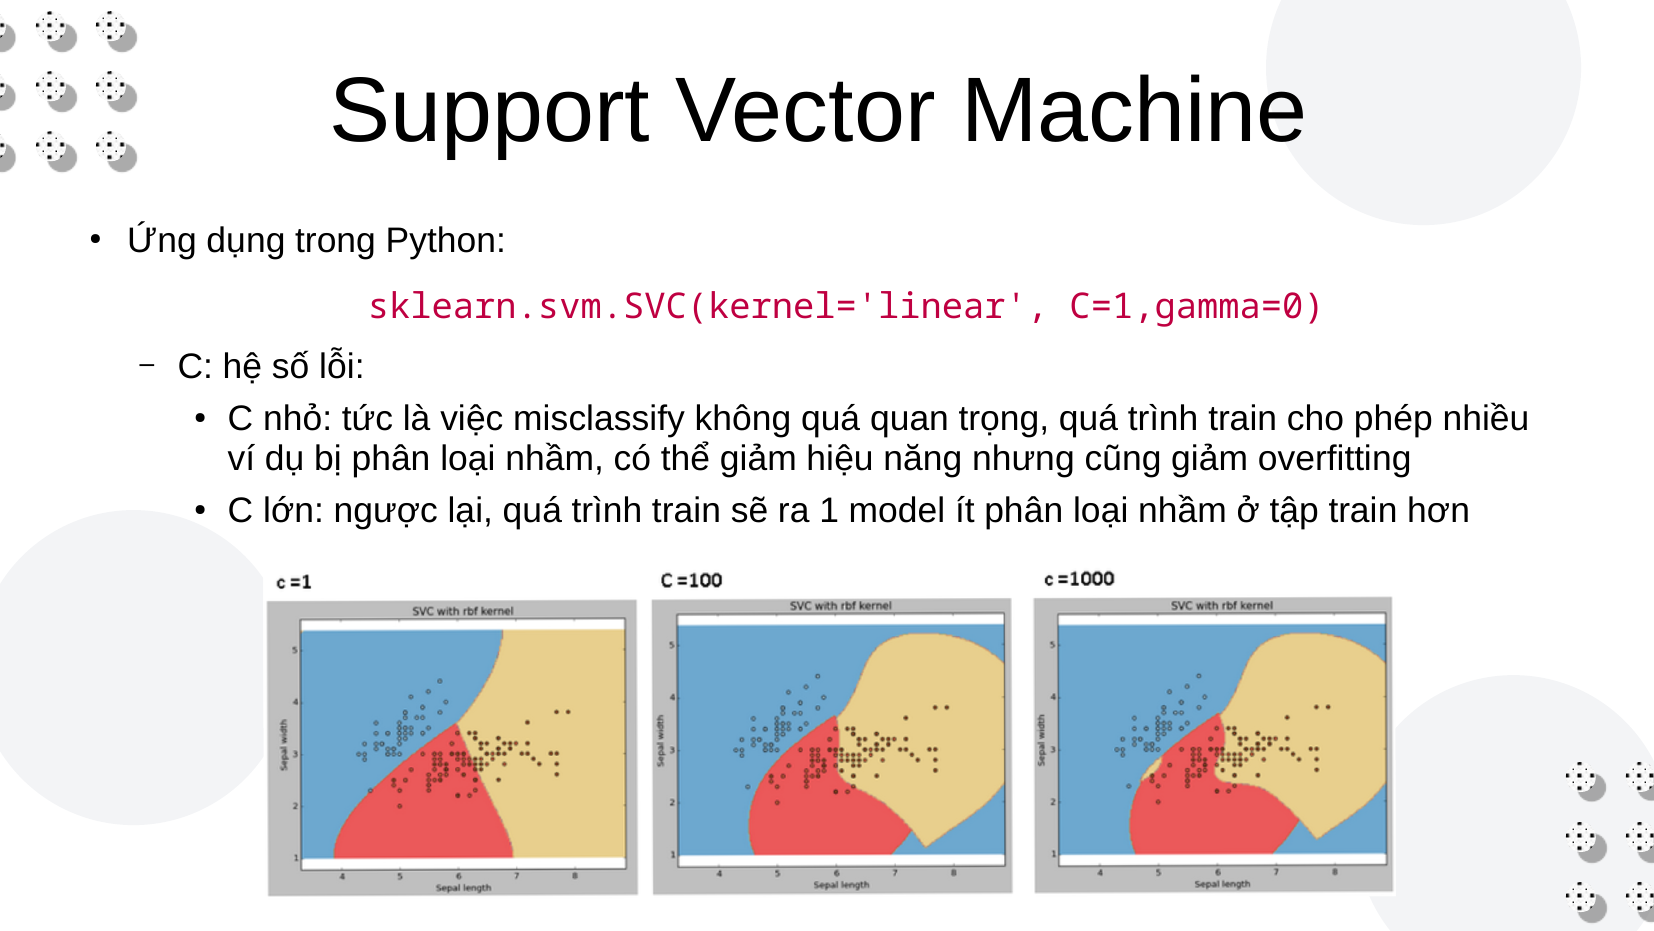

# Support Vector Machine
Ứng dụng trong Python:
sklearn.svm.SVC(kernel='linear', C=1,gamma=0)
C: hệ số lỗi:
C nhỏ: tức là việc misclassify không quá quan trọng, quá trình train cho phép nhiều ví dụ bị phân loại nhầm, có thể giảm hiệu năng nhưng cũng giảm overfitting
C lớn: ngược lại, quá trình train sẽ ra 1 model ít phân loại nhầm ở tập train hơn